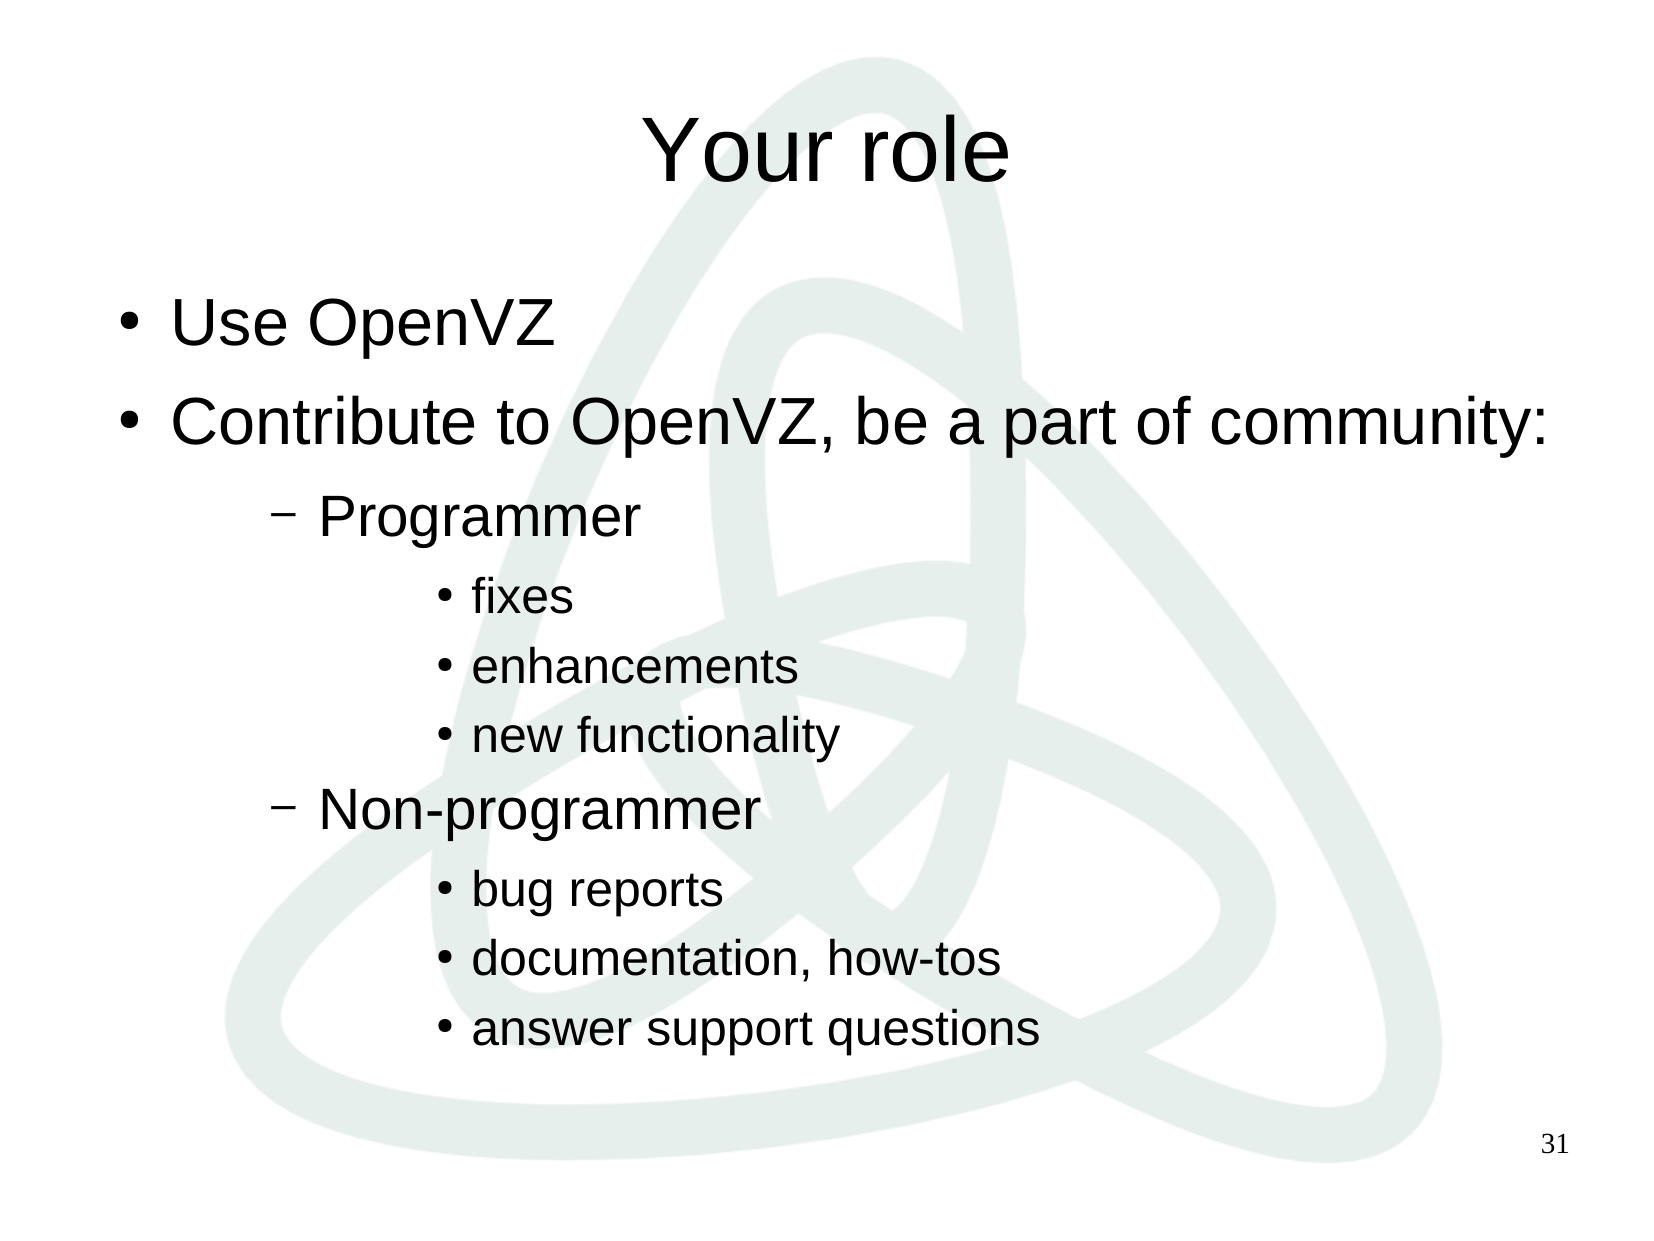

# Your role
Use OpenVZ
Contribute to OpenVZ, be a part of community:
Programmer
fixes
enhancements
new functionality
Non-programmer
bug reports
documentation, how-tos
answer support questions